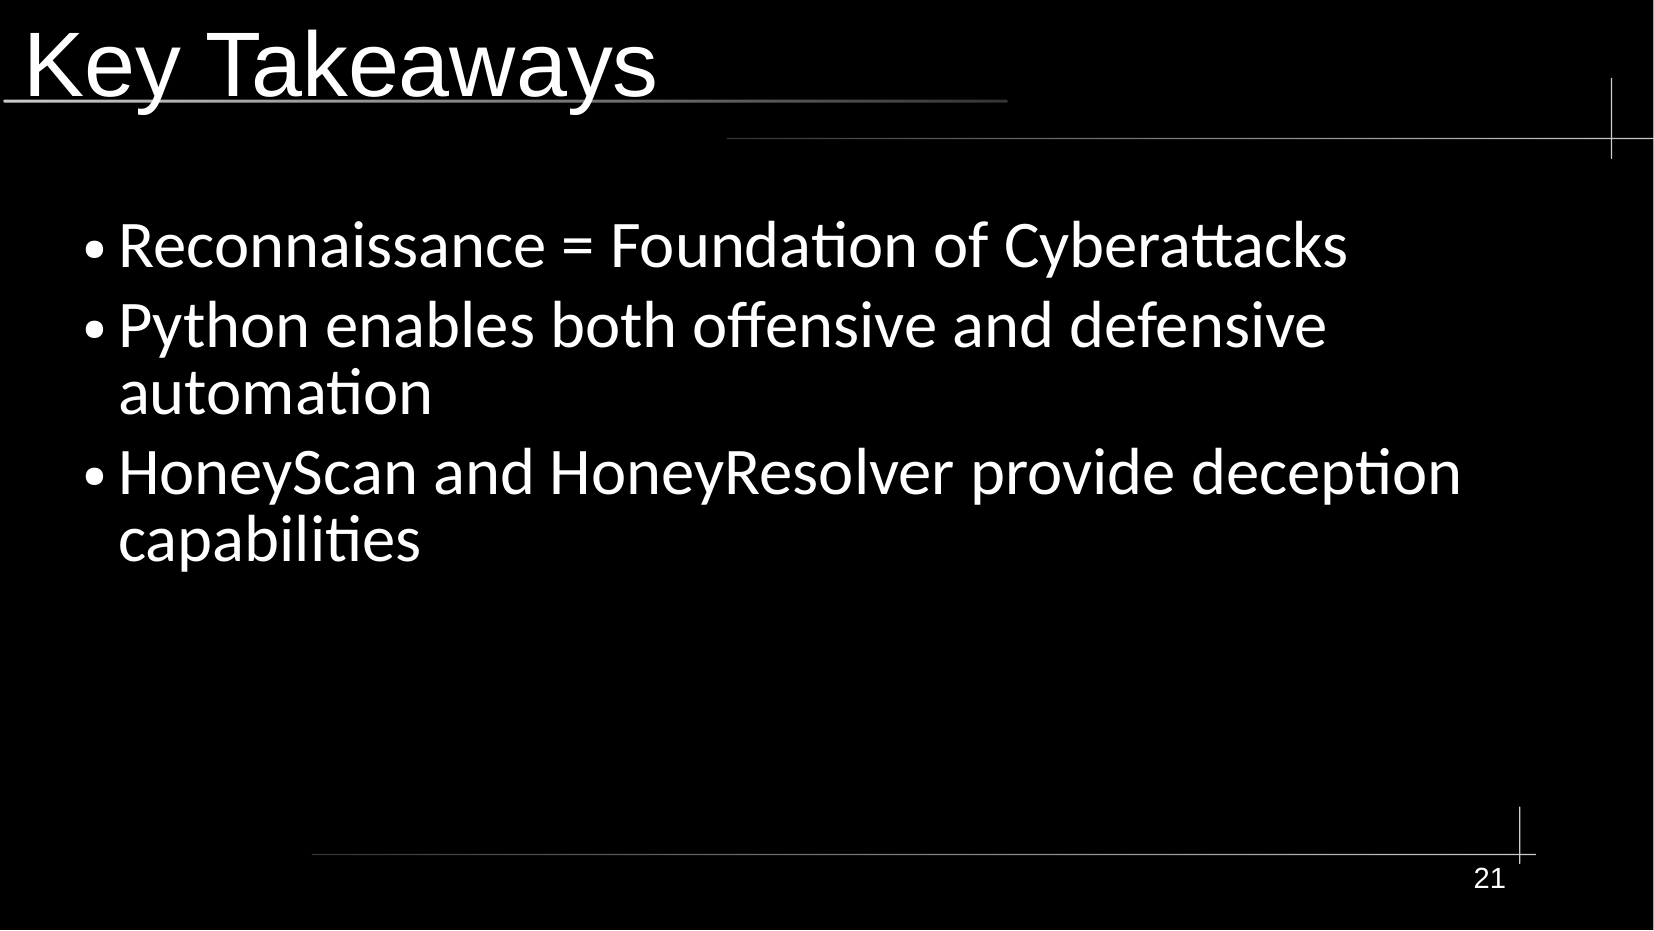

# Key Takeaways
Reconnaissance = Foundation of Cyberattacks
Python enables both offensive and defensive automation
HoneyScan and HoneyResolver provide deception capabilities
21